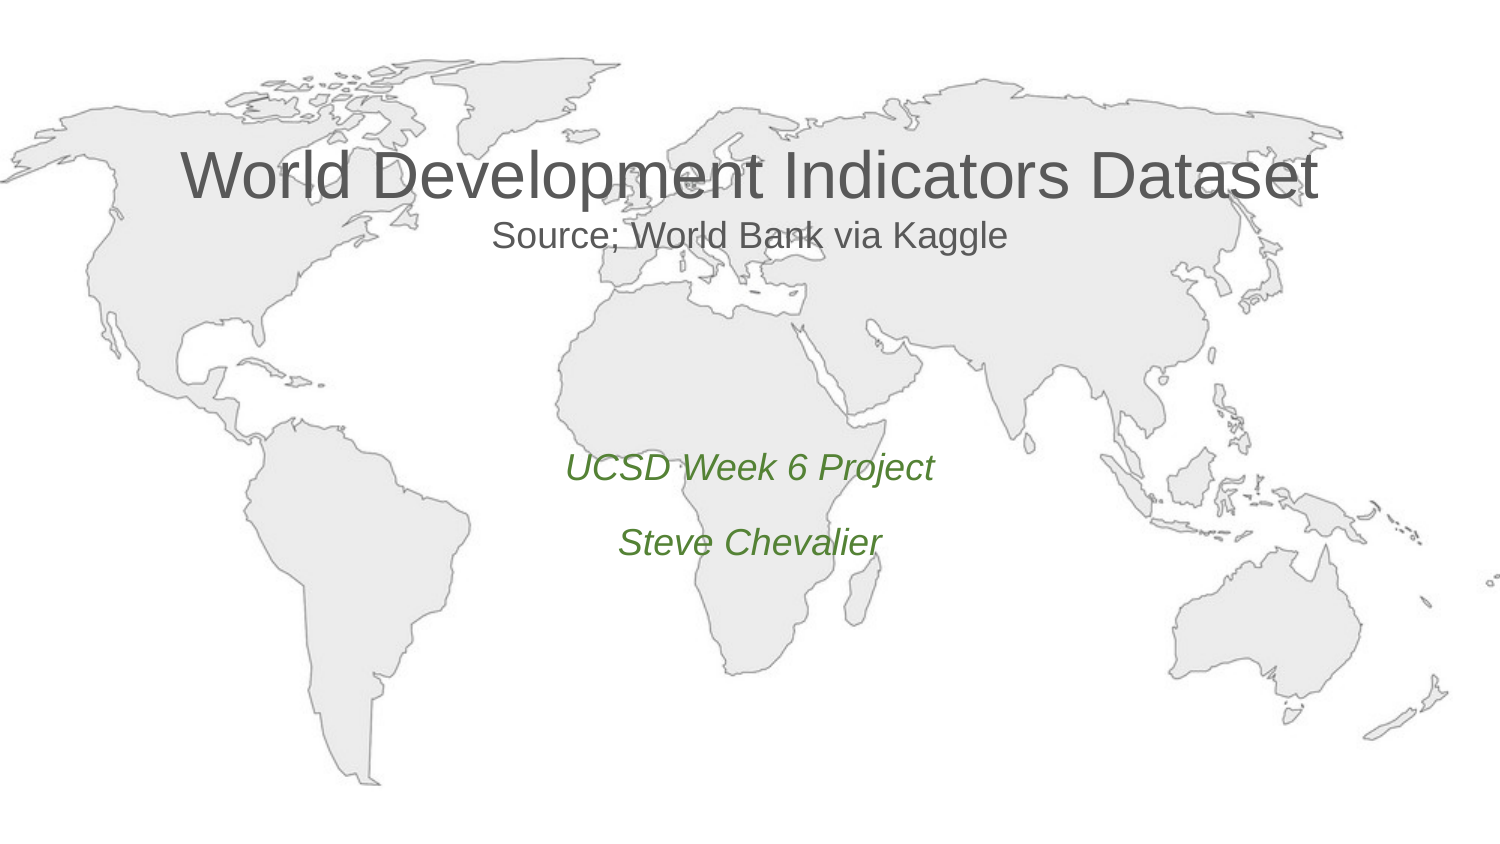

# World Development Indicators Dataset Source; World Bank via Kaggle
UCSD Week 6 Project
Steve Chevalier